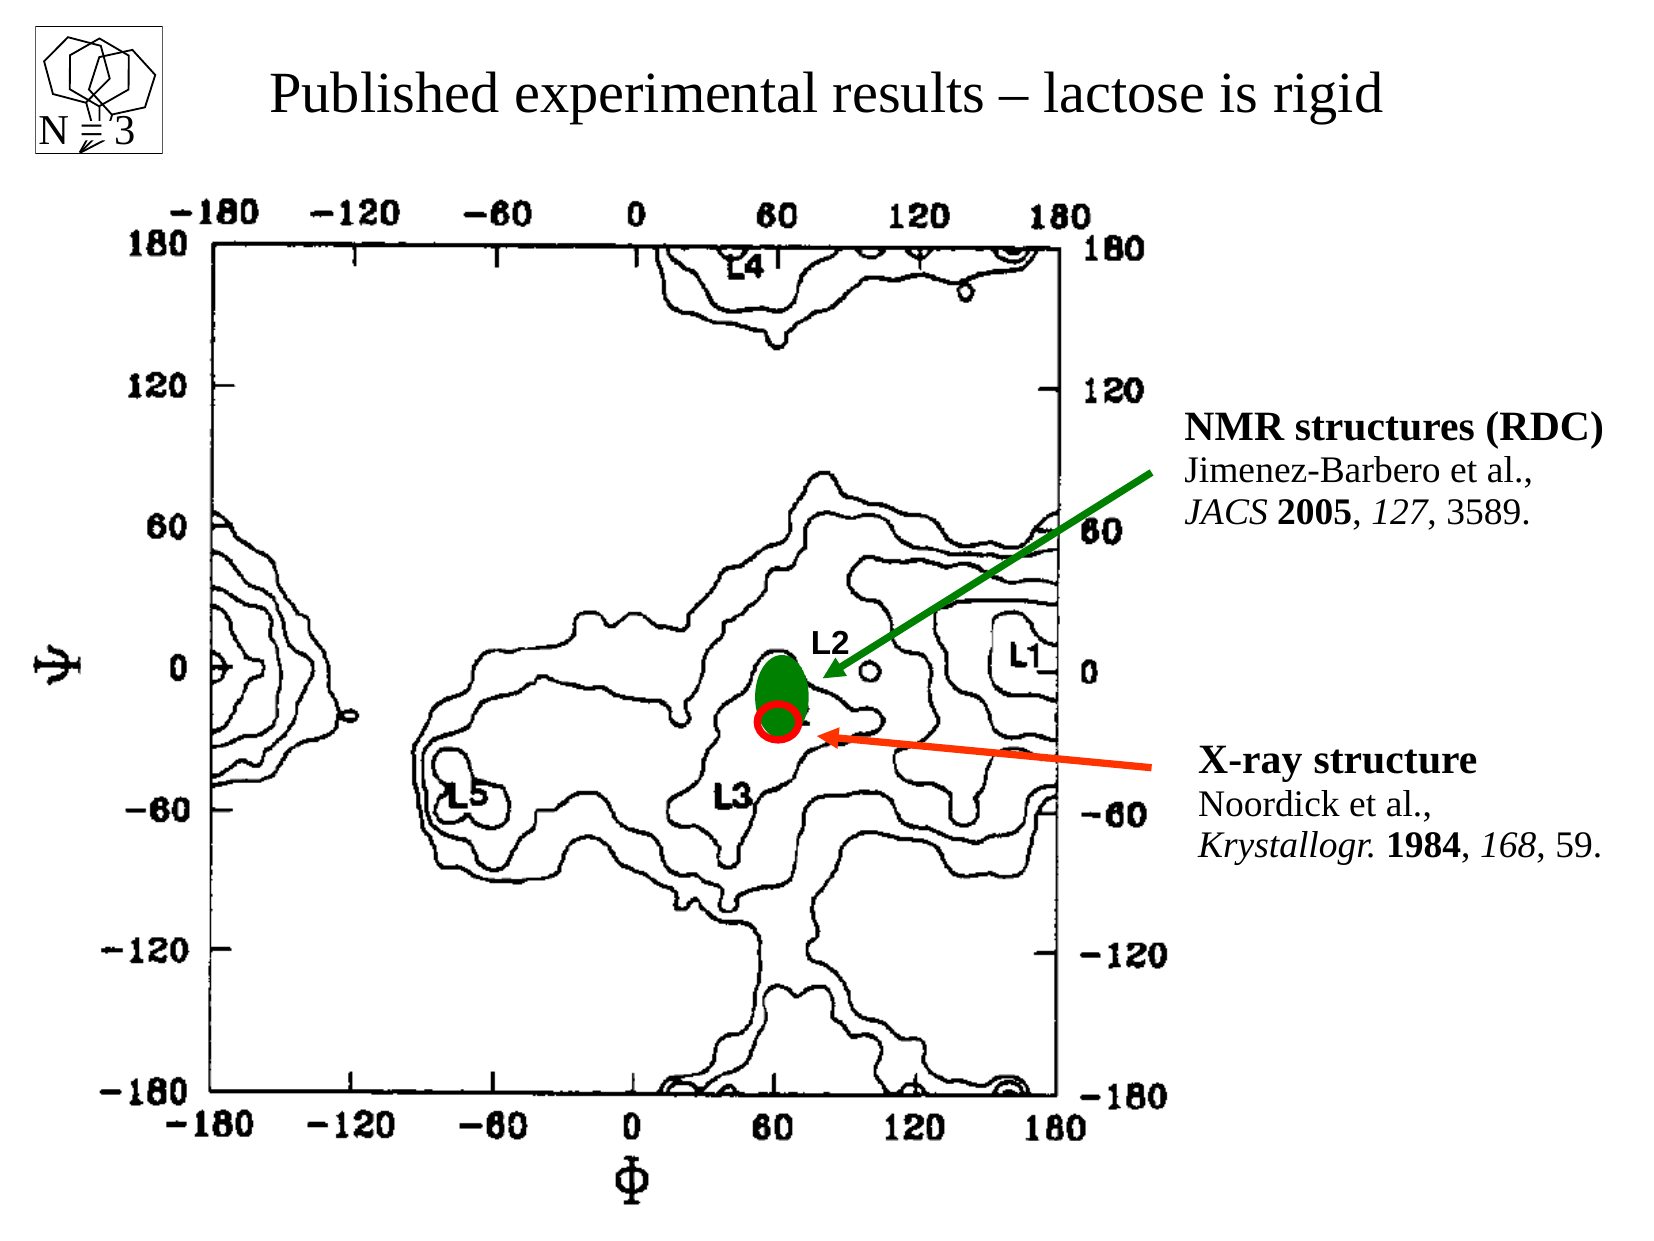

Published experimental results – lactose is rigid
NMR structures (RDC)
Jimenez-Barbero et al.,
JACS 2005, 127, 3589.
L2
X-ray structure
Noordick et al.,
Krystallogr. 1984, 168, 59.